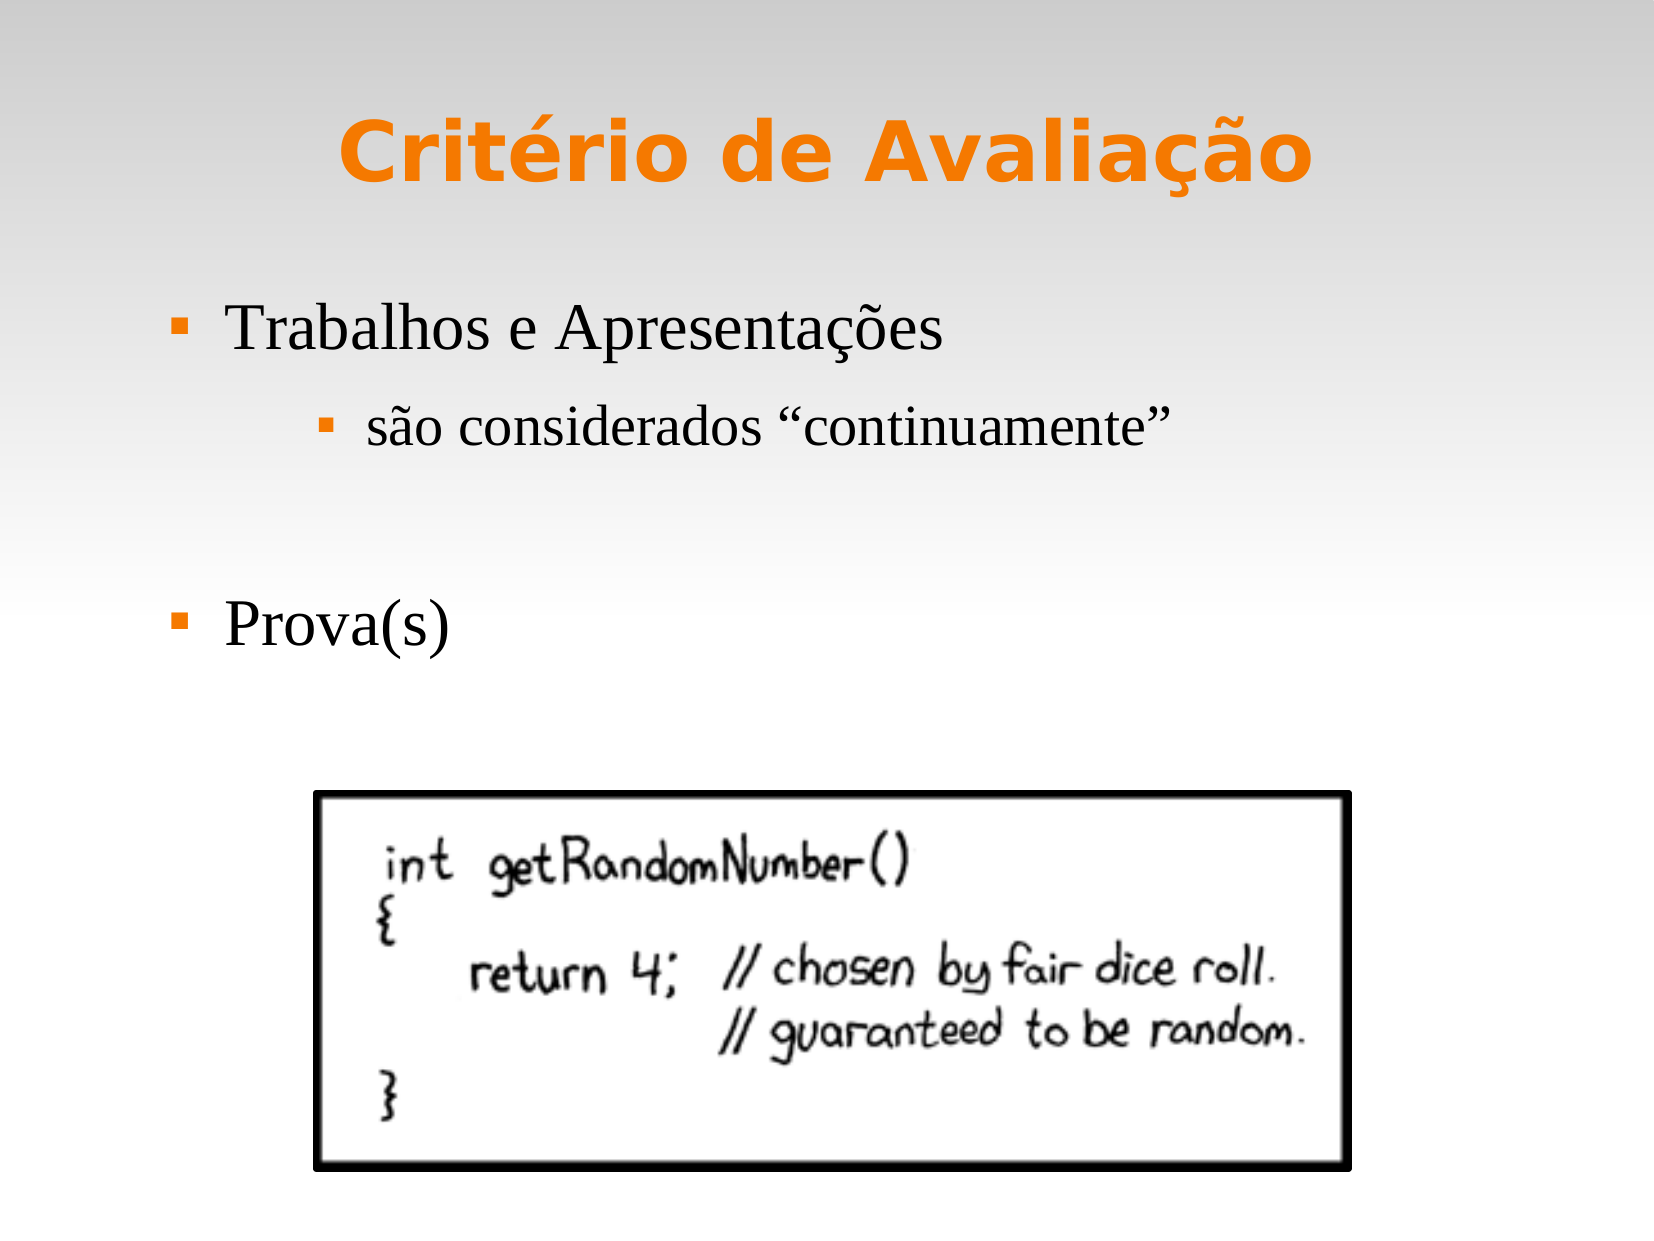

# Critério de Avaliação
Trabalhos e Apresentações
são considerados “continuamente”
Prova(s)